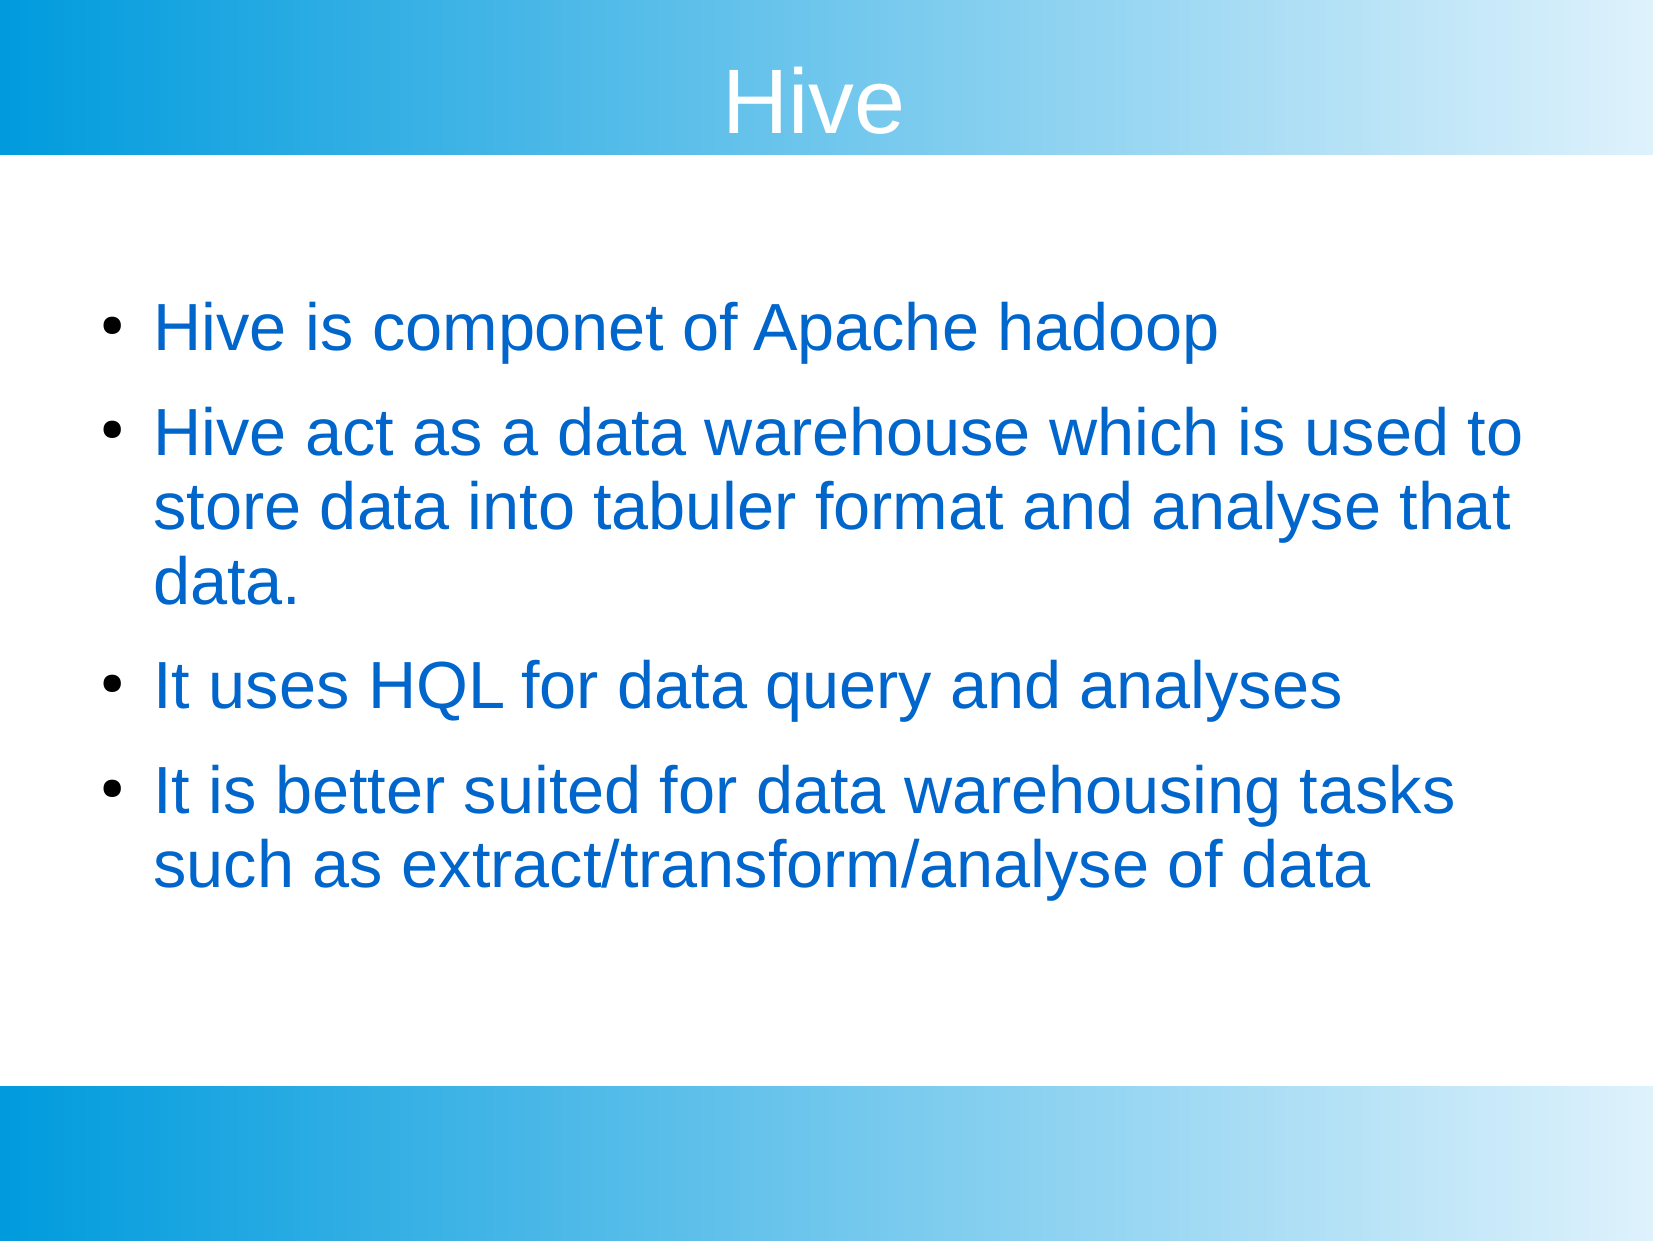

# Hive
Hive is componet of Apache hadoop
Hive act as a data warehouse which is used to store data into tabuler format and analyse that data.
It uses HQL for data query and analyses
It is better suited for data warehousing tasks such as extract/transform/analyse of data